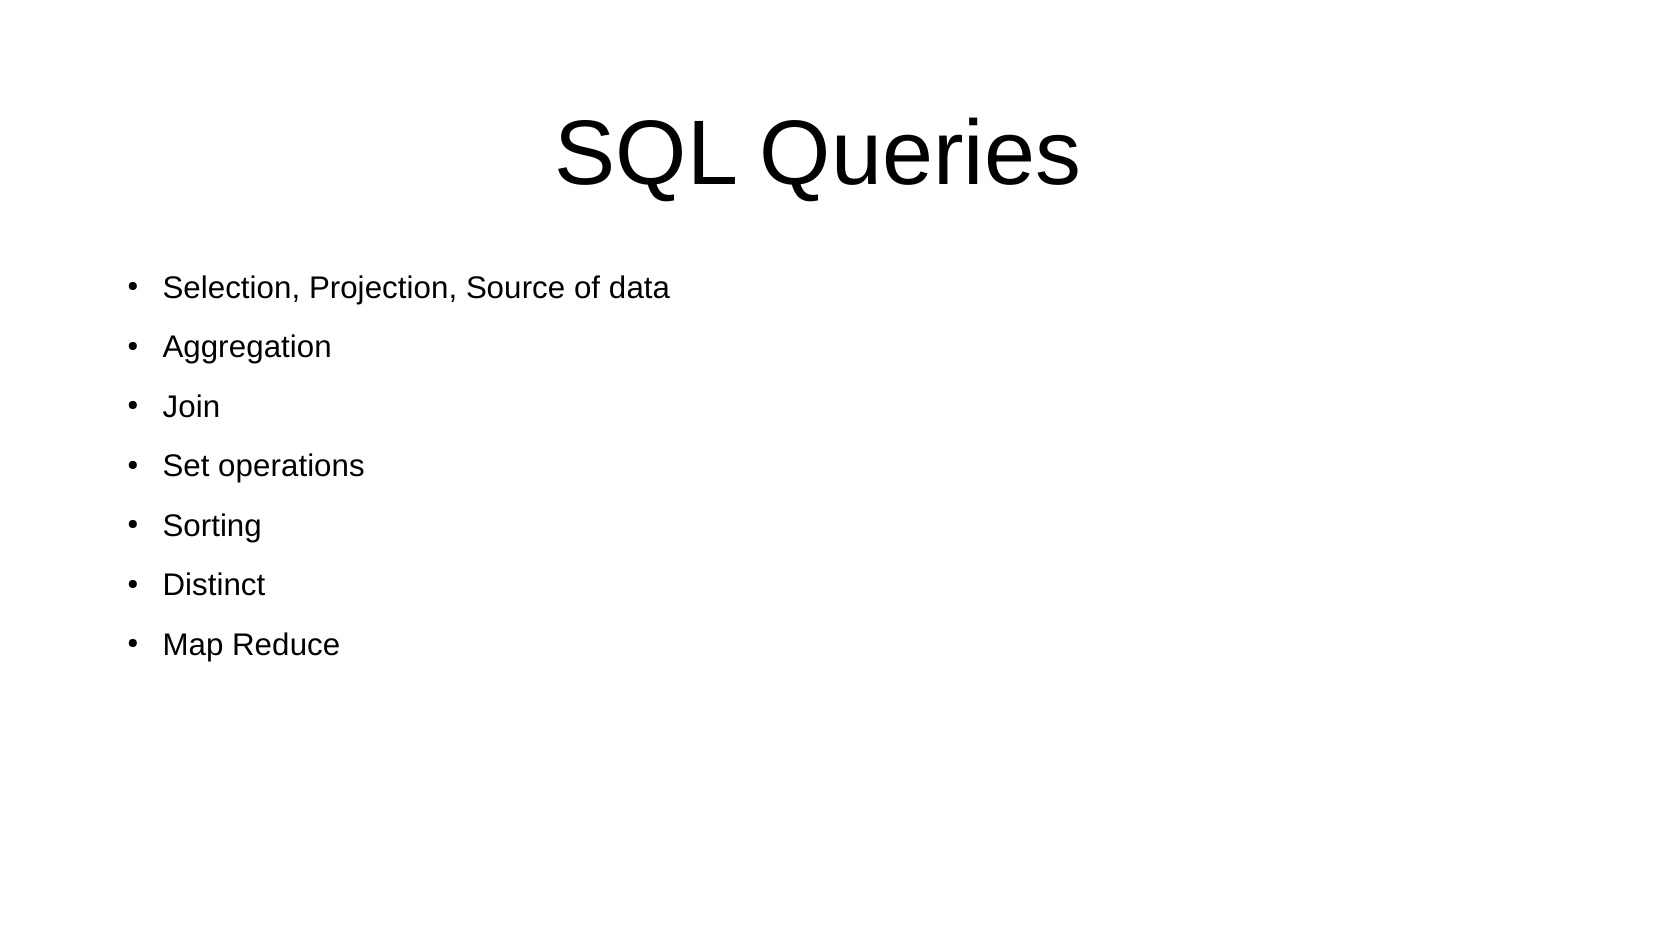

# SQL Queries
Selection, Projection, Source of data
Aggregation
Join
Set operations
Sorting
Distinct
Map Reduce